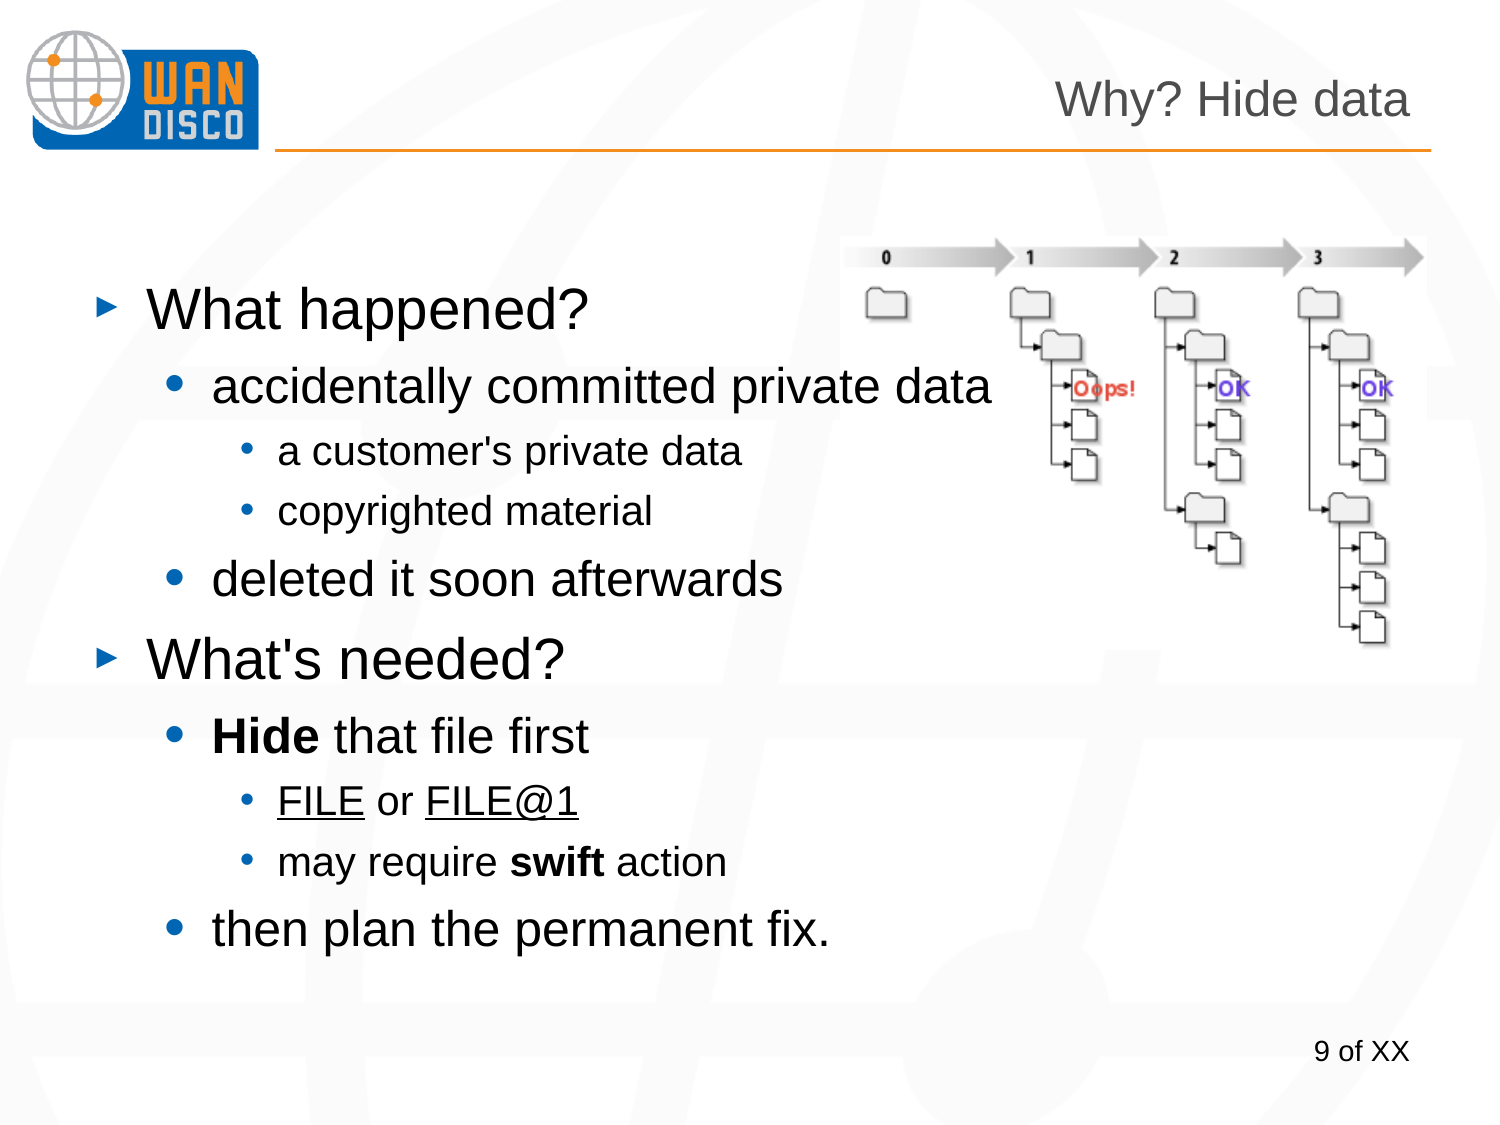

# Why? Hide data
What happened?
accidentally committed private data
a customer's private data
copyrighted material
deleted it soon afterwards
What's needed?
Hide that file first
FILE or FILE@1
may require swift action
then plan the permanent fix.
9